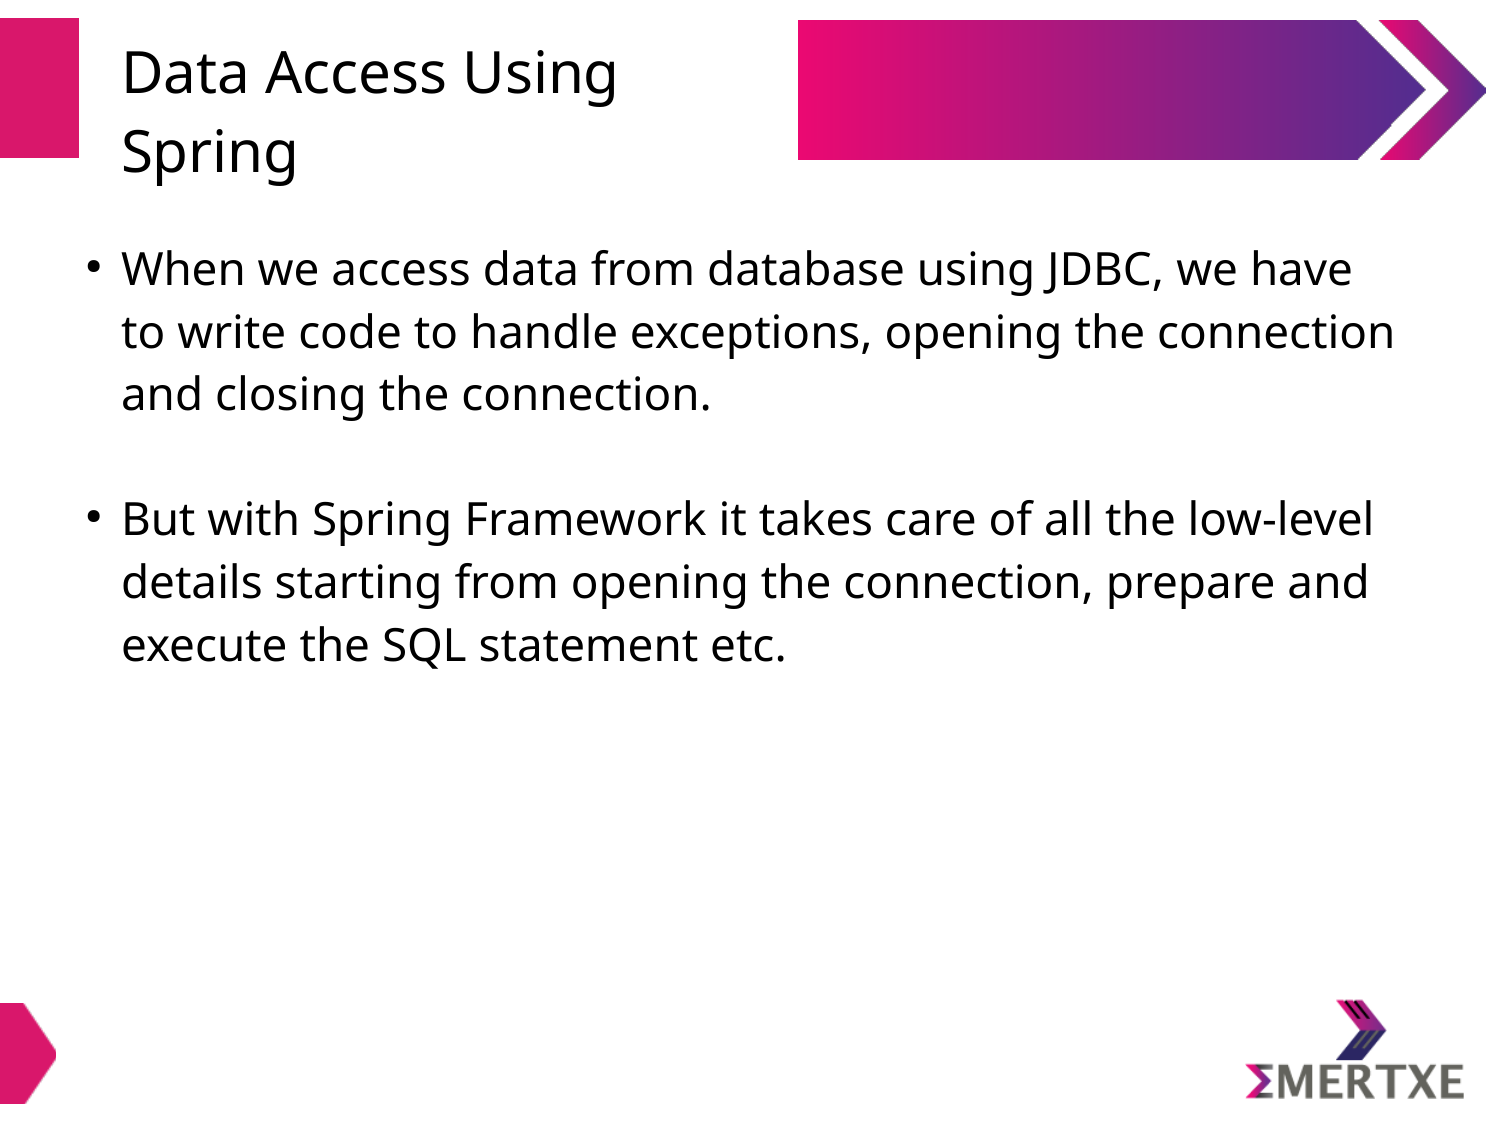

Data Access Using Spring
When we access data from database using JDBC, we have to write code to handle exceptions, opening the connection and closing the connection.
But with Spring Framework it takes care of all the low-level details starting from opening the connection, prepare and execute the SQL statement etc.